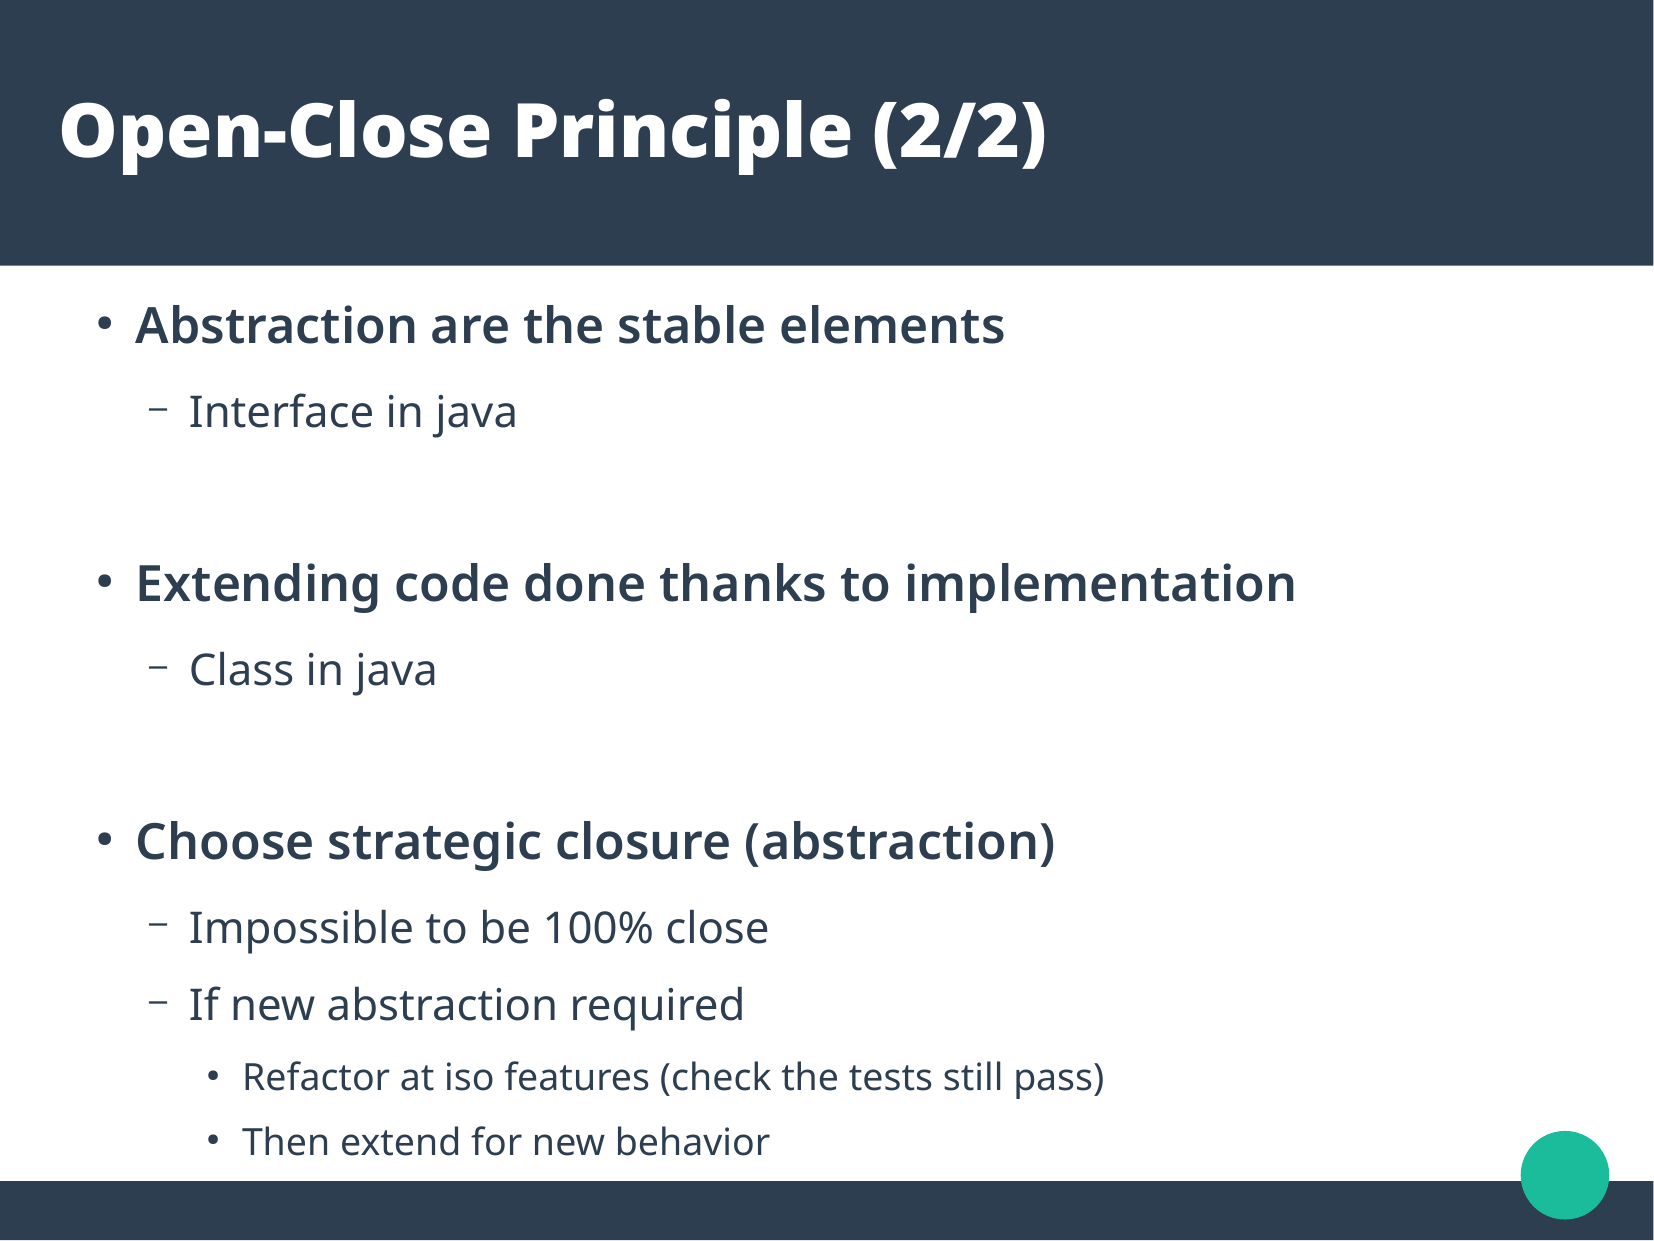

# Open-Close Principle (2/2)
Abstraction are the stable elements
Interface in java
Extending code done thanks to implementation
Class in java
Choose strategic closure (abstraction)
Impossible to be 100% close
If new abstraction required
Refactor at iso features (check the tests still pass)
Then extend for new behavior